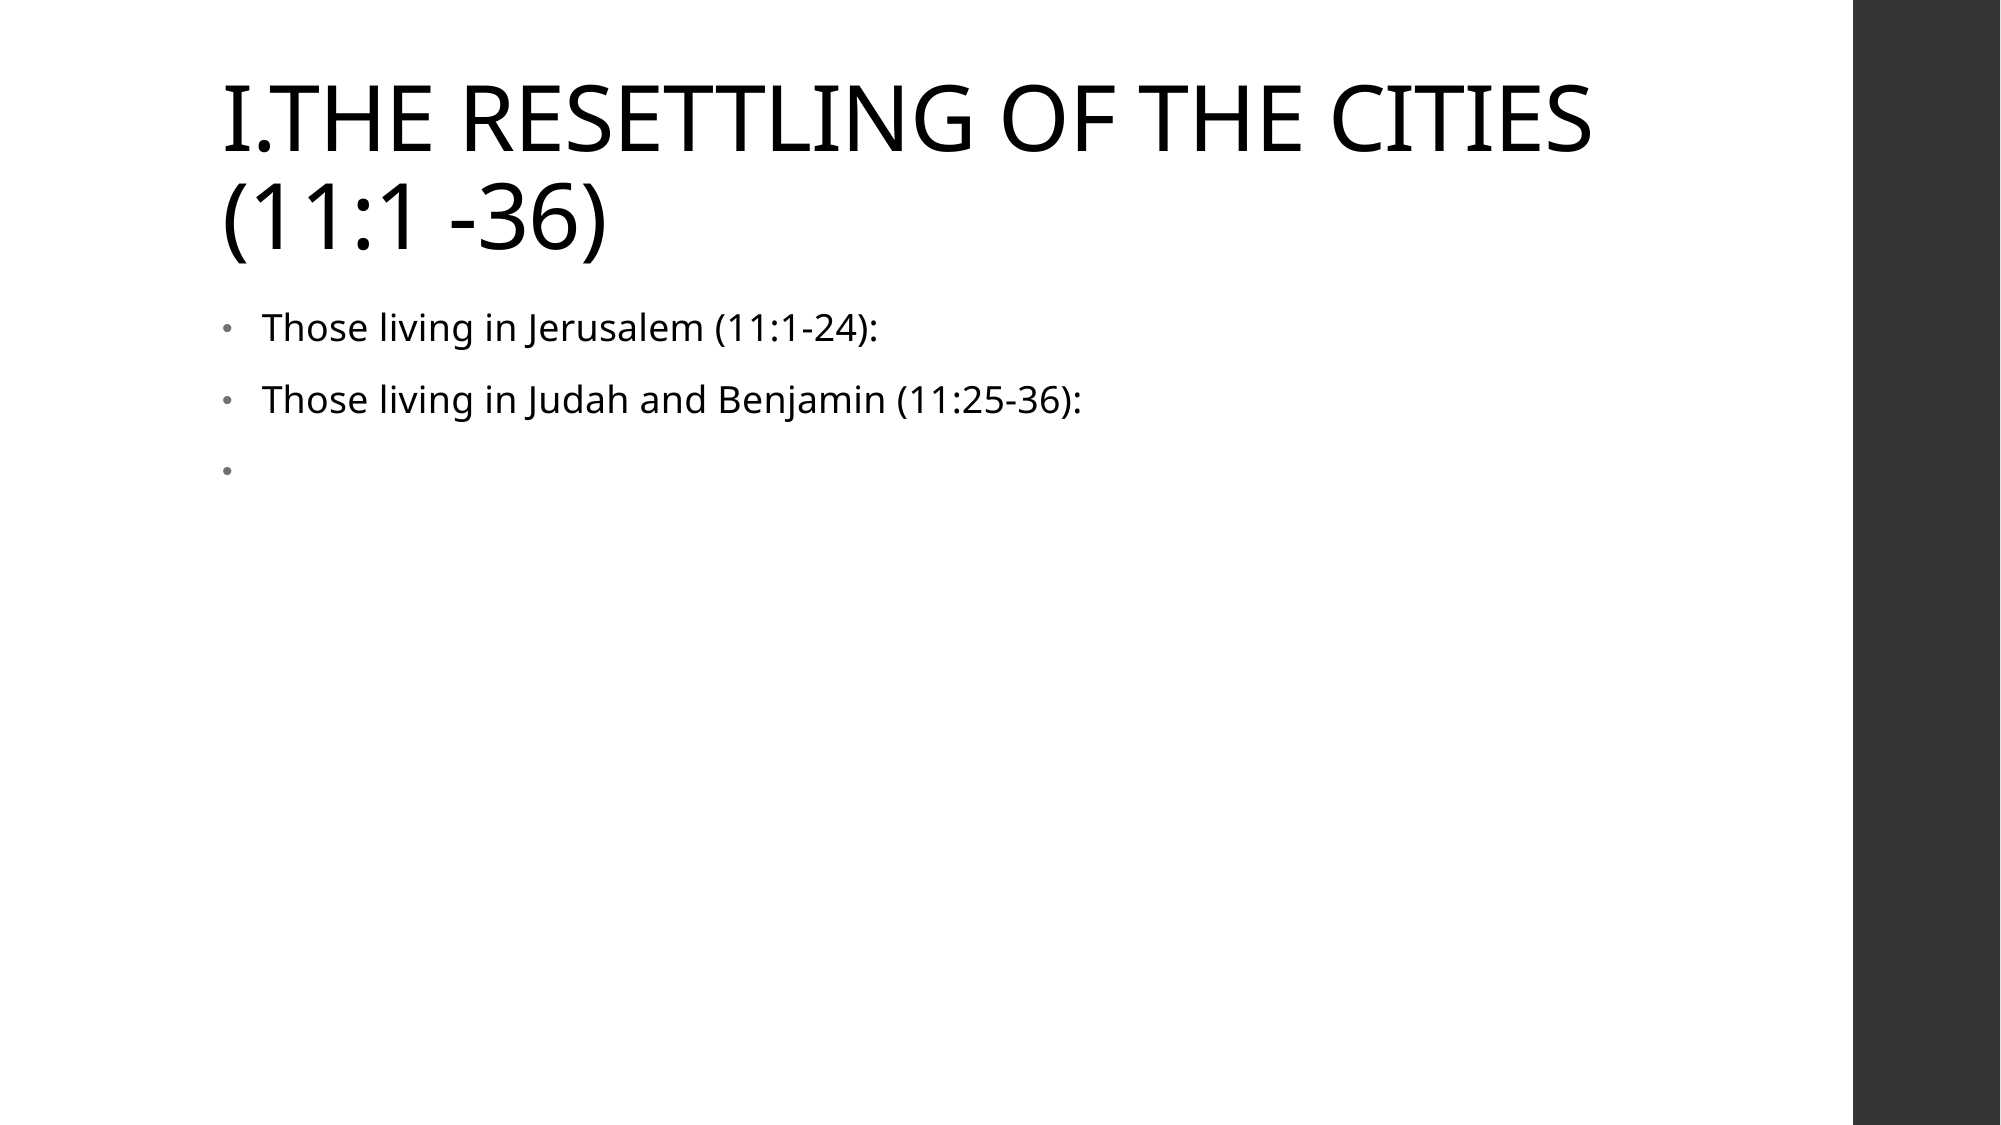

# I.THE RESETTLING OF THE CITIES (11:1 -36)
 Those living in Jerusalem (11:1-24):
 Those living in Judah and Benjamin (11:25-36):